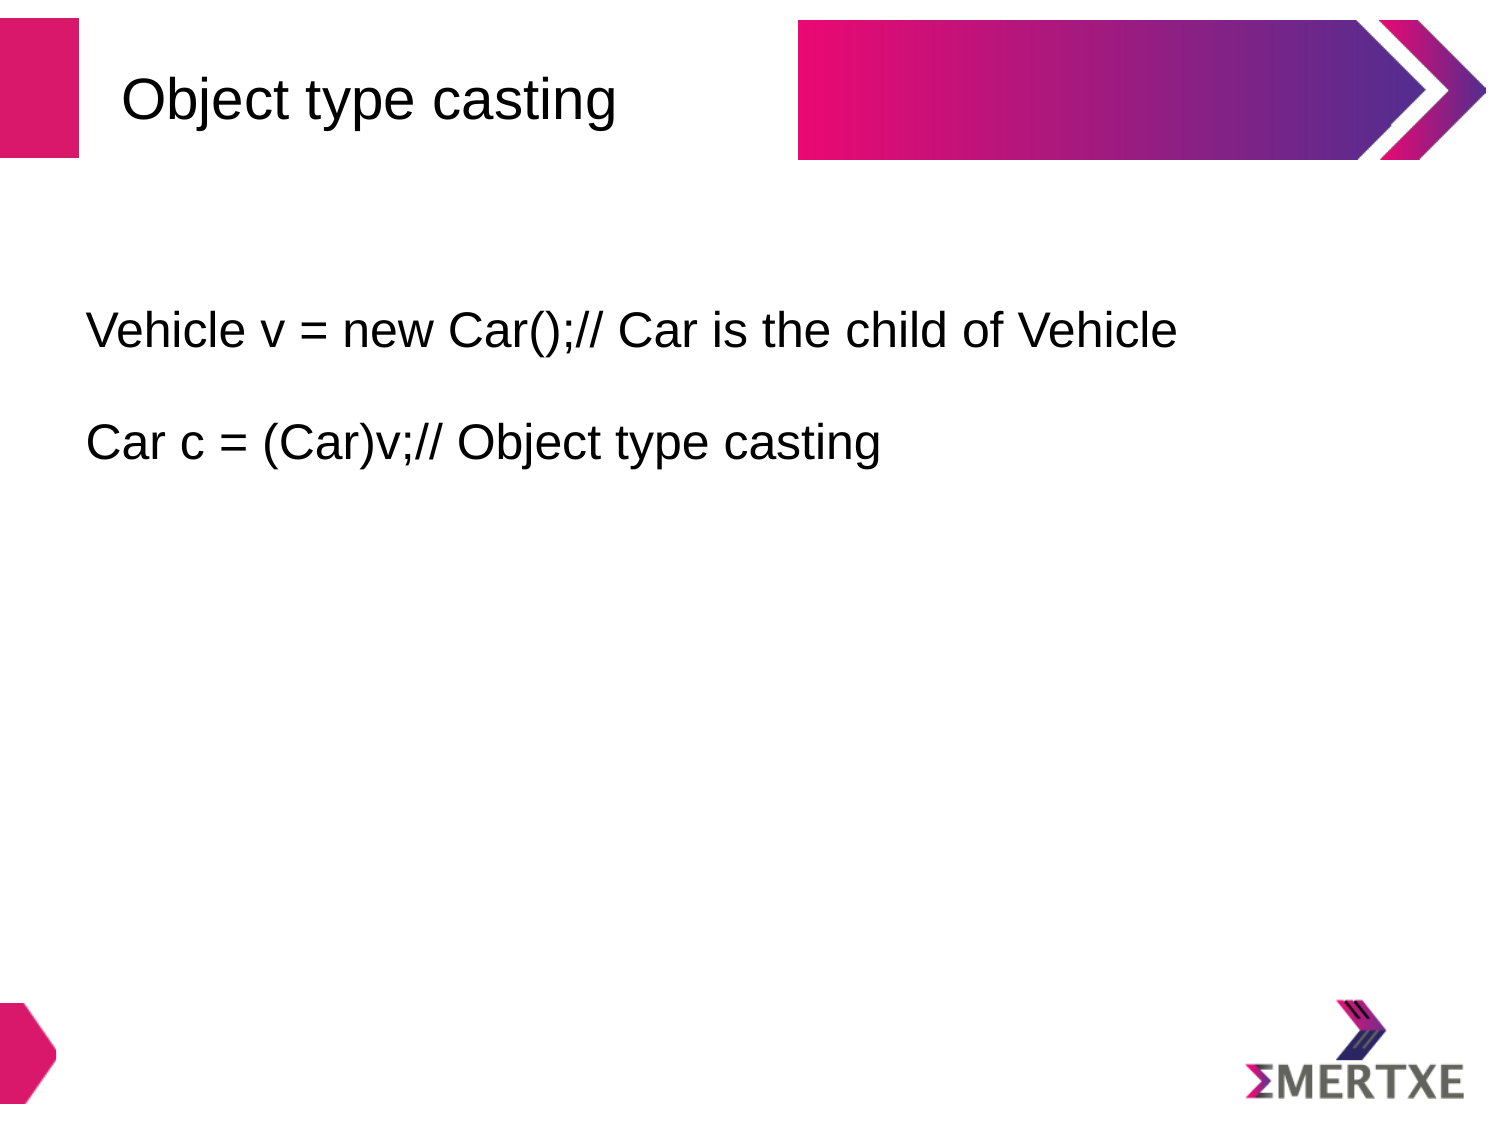

Object type casting
Vehicle v = new Car();// Car is the child of Vehicle
Car c = (Car)v;// Object type casting